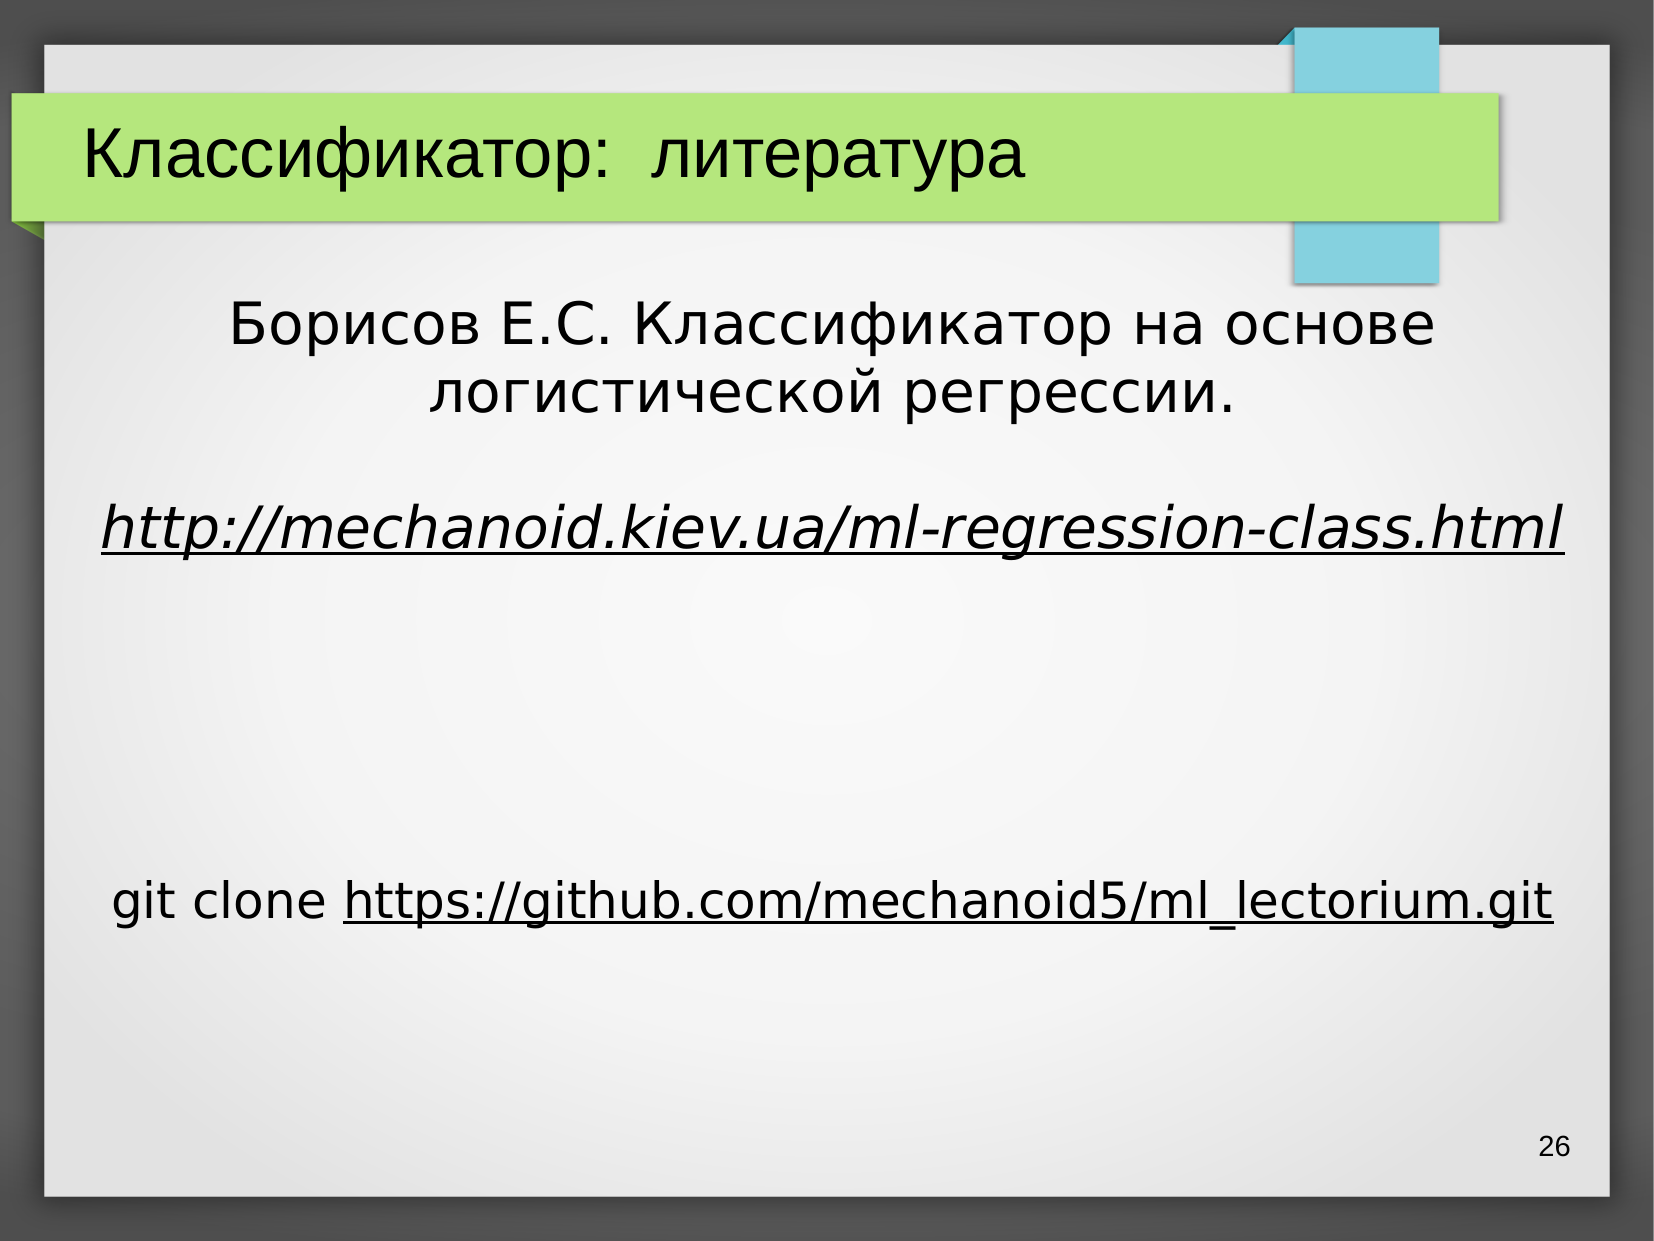

# Классификатор: литература
Борисов Е.С. Классификатор на основе логистической регрессии.
http://mechanoid.kiev.ua/ml-regression-class.html
git clone https://github.com/mechanoid5/ml_lectorium.git
26